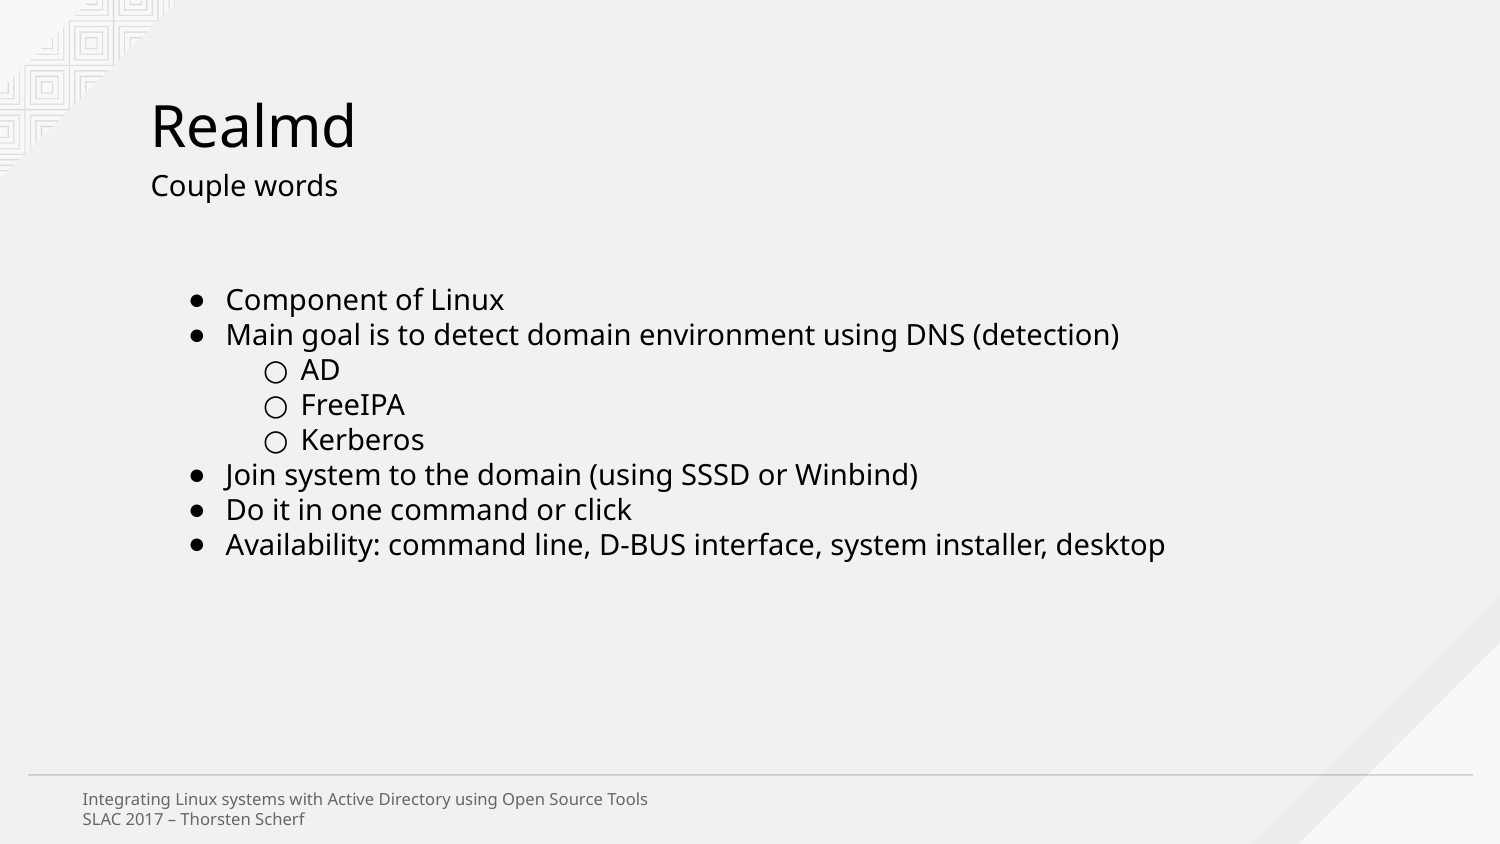

Realmd
Couple words
# Component of Linux
Main goal is to detect domain environment using DNS (detection)
AD
FreeIPA
Kerberos
Join system to the domain (using SSSD or Winbind)
Do it in one command or click
Availability: command line, D-BUS interface, system installer, desktop